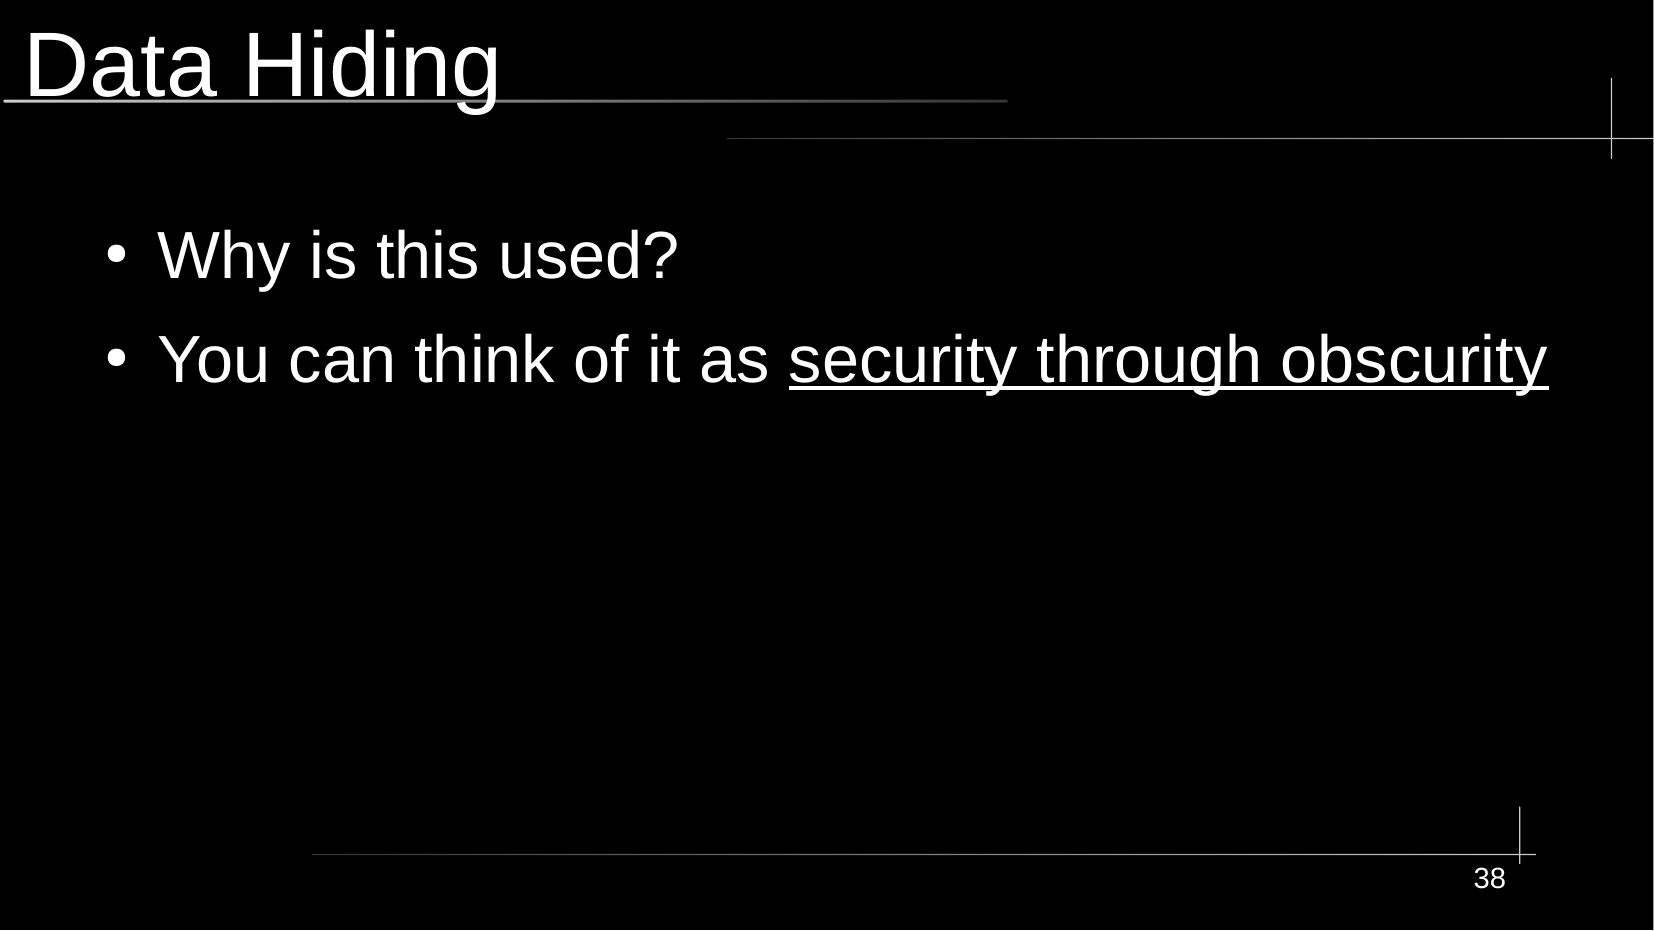

# Data Hiding
Why is this used?
You can think of it as security through obscurity
38